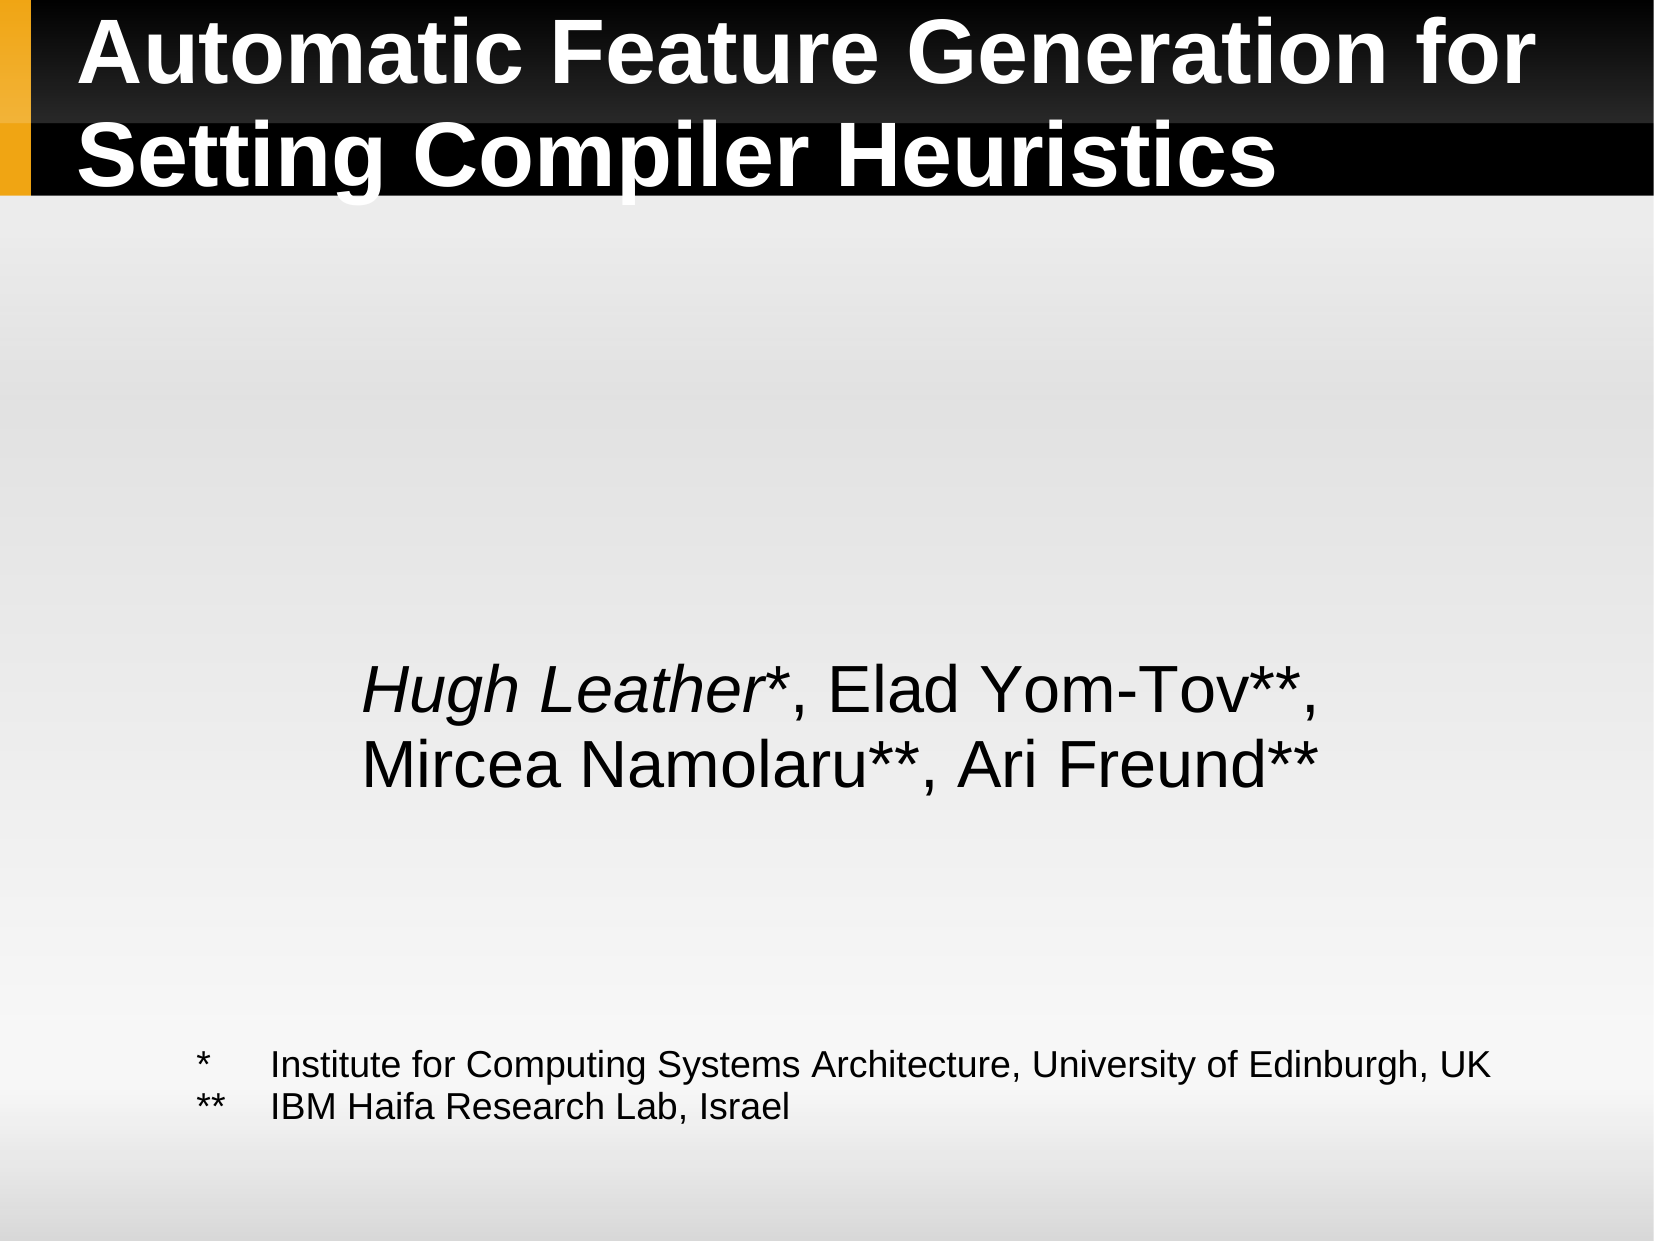

# Automatic Feature Generation for Setting Compiler Heuristics
Hugh Leather*, Elad Yom-Tov**,
Mircea Namolaru**, Ari Freund**
*	Institute for Computing Systems Architecture, University of Edinburgh, UK
**	IBM Haifa Research Lab, Israel